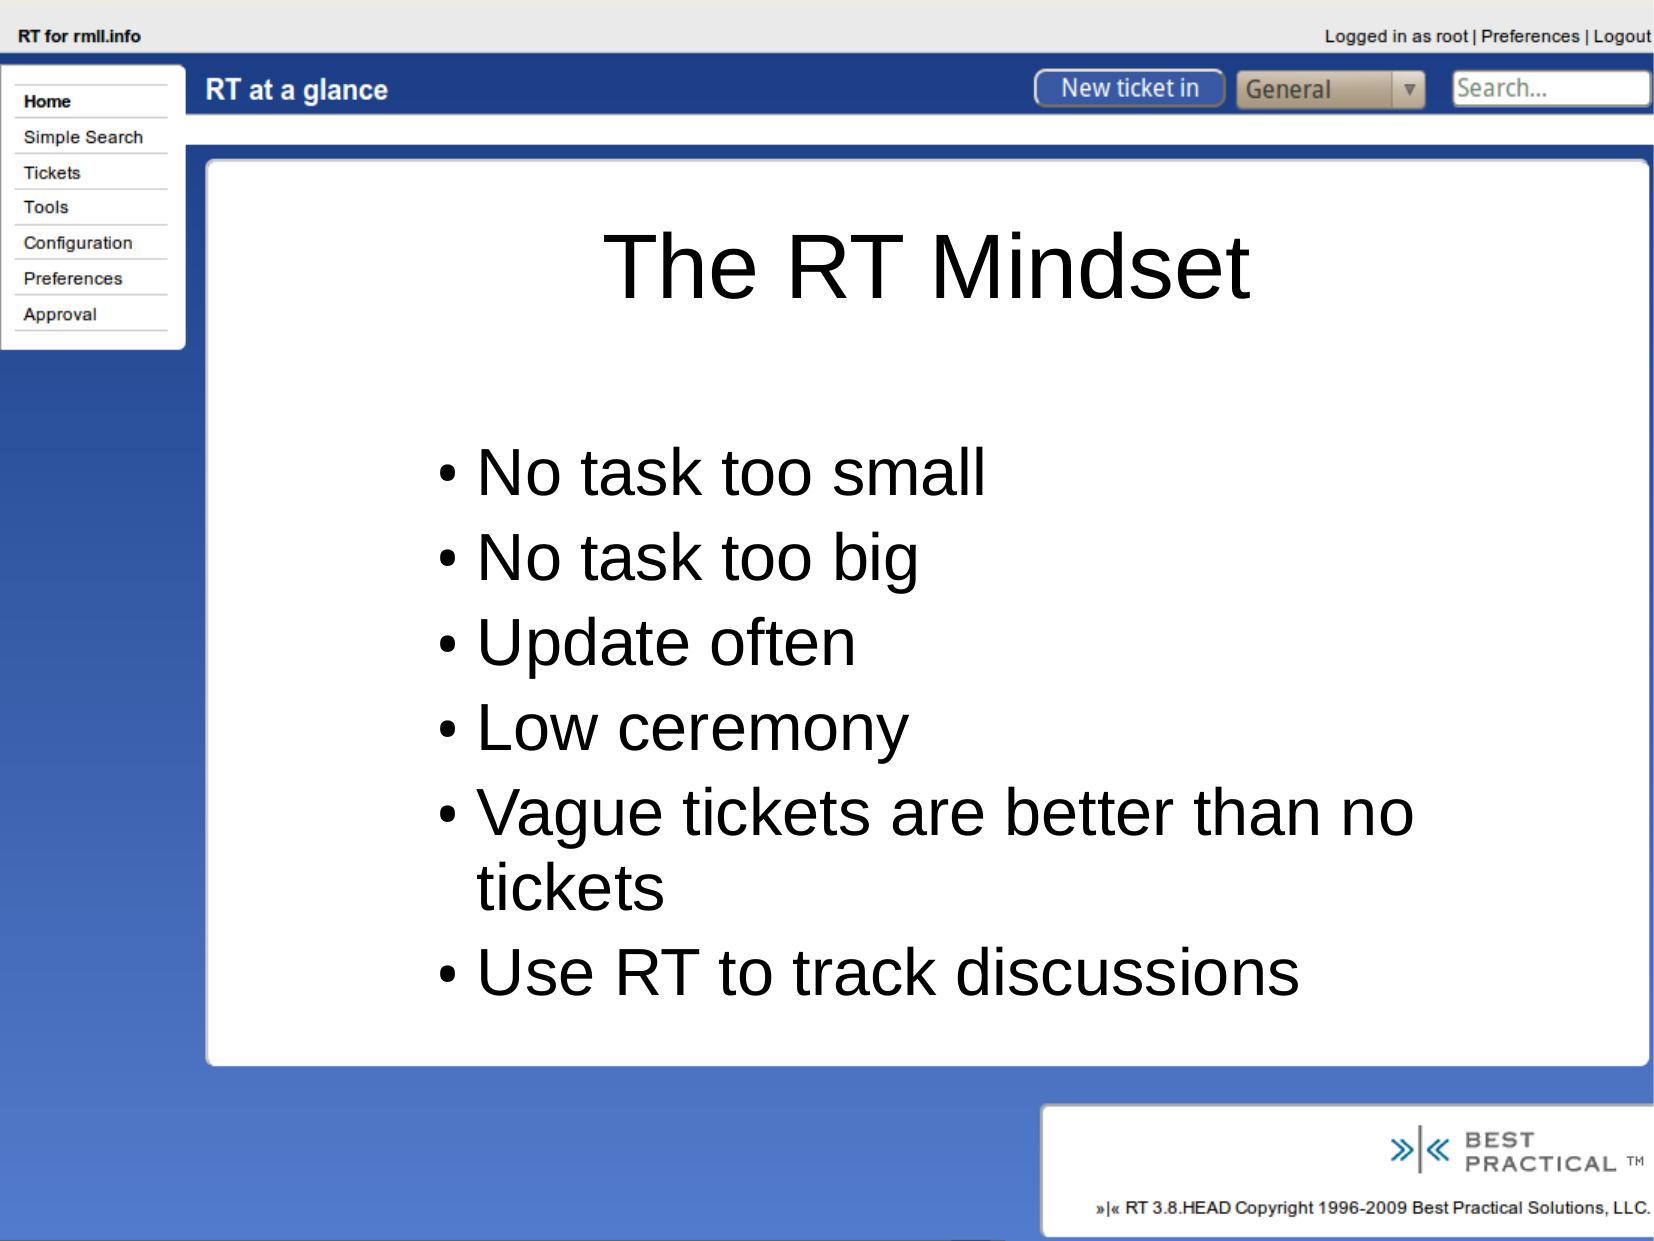

# The RT Mindset
No task too small
No task too big
Update often
Low ceremony
Vague tickets are better than no tickets
Use RT to track discussions